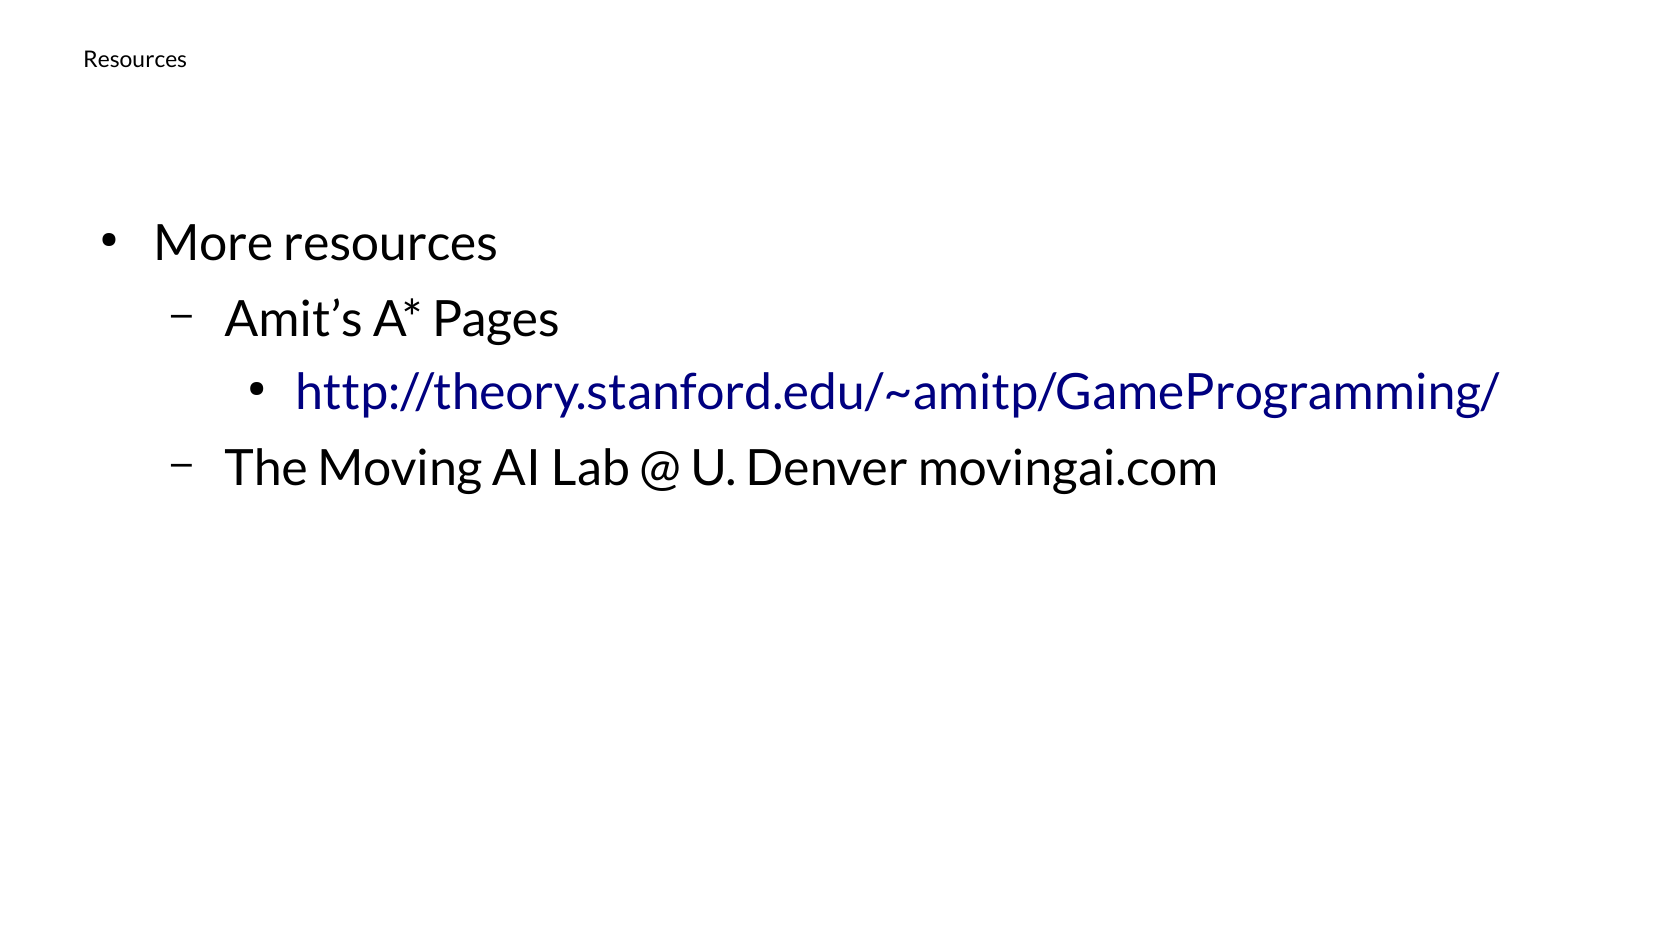

# Resources
More resources
Amit’s A* Pages
http://theory.stanford.edu/~amitp/GameProgramming/
The Moving AI Lab @ U. Denver movingai.com